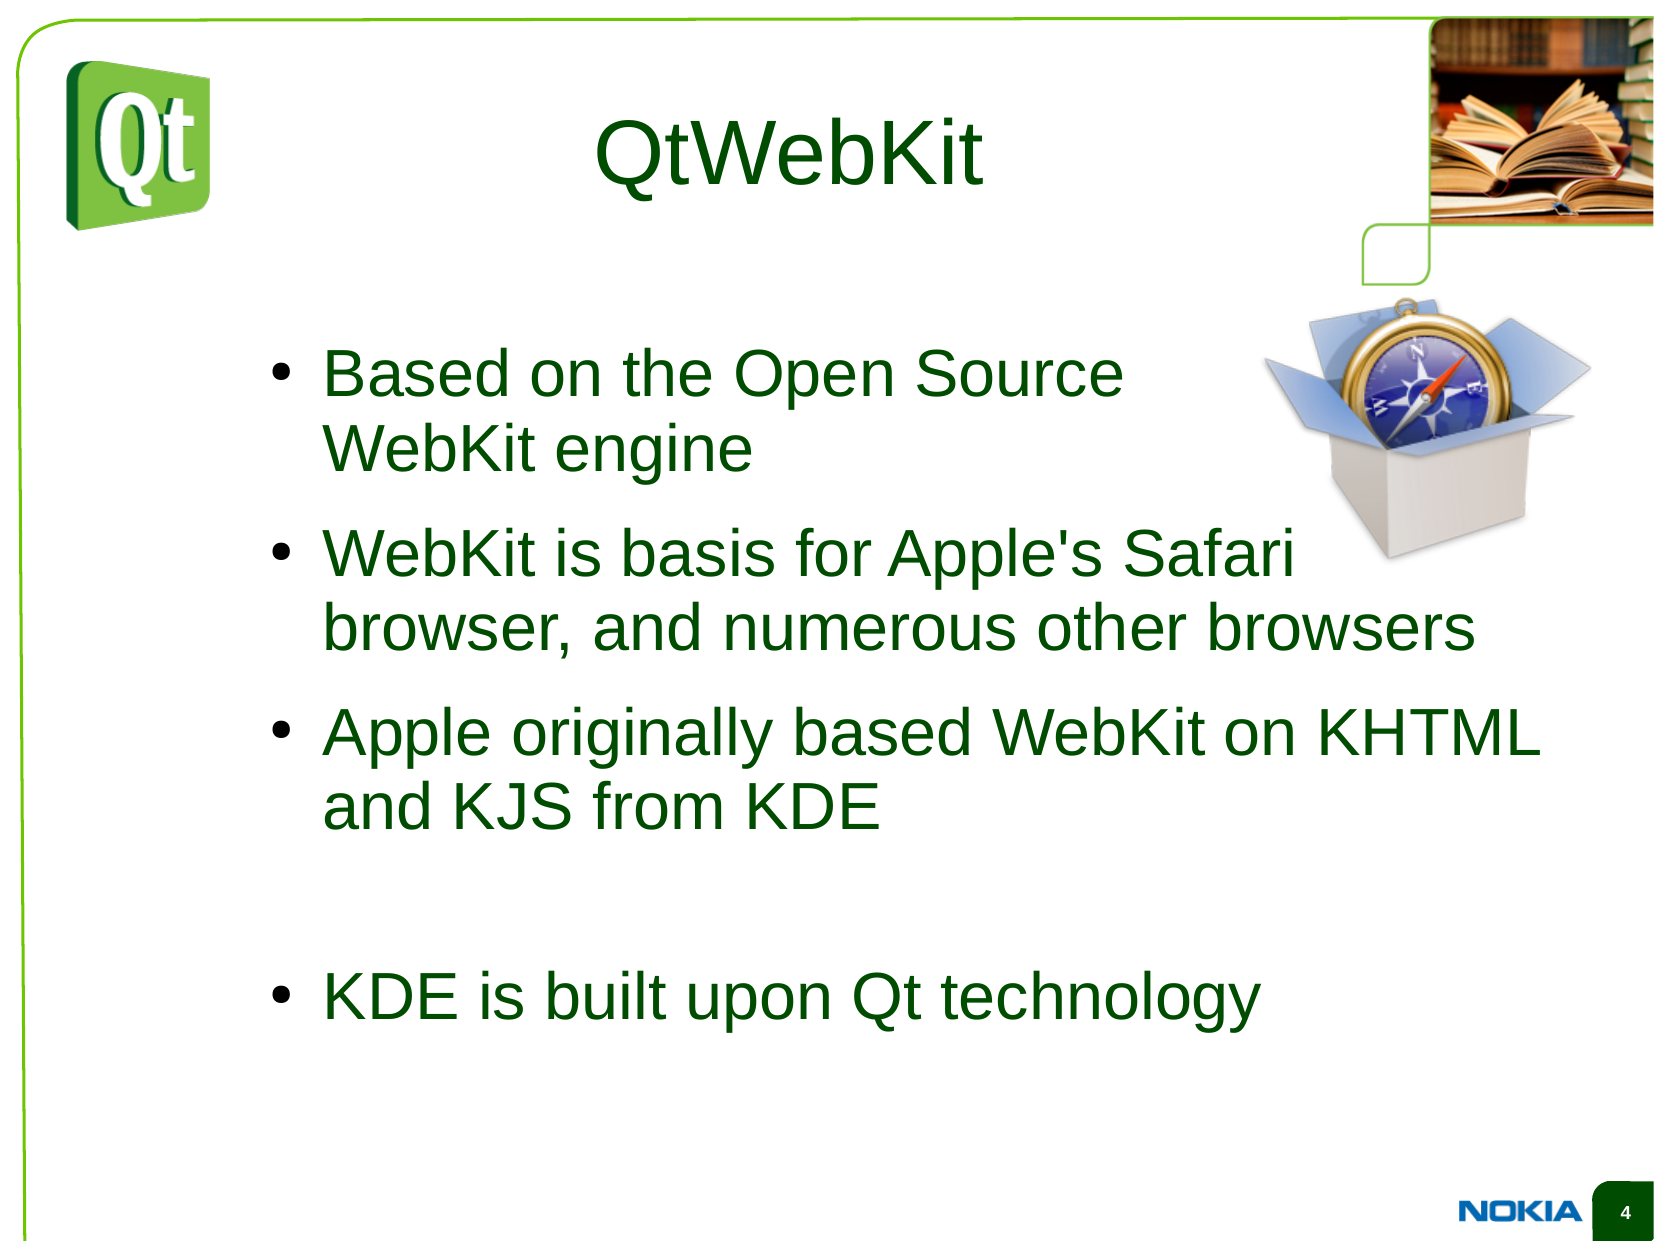

# QtWebKit
Based on the Open Source
WebKit engine
WebKit is basis for Apple's Safari browser, and numerous other browsers
Apple originally based WebKit on KHTML and KJS from KDE
KDE is built upon Qt technology